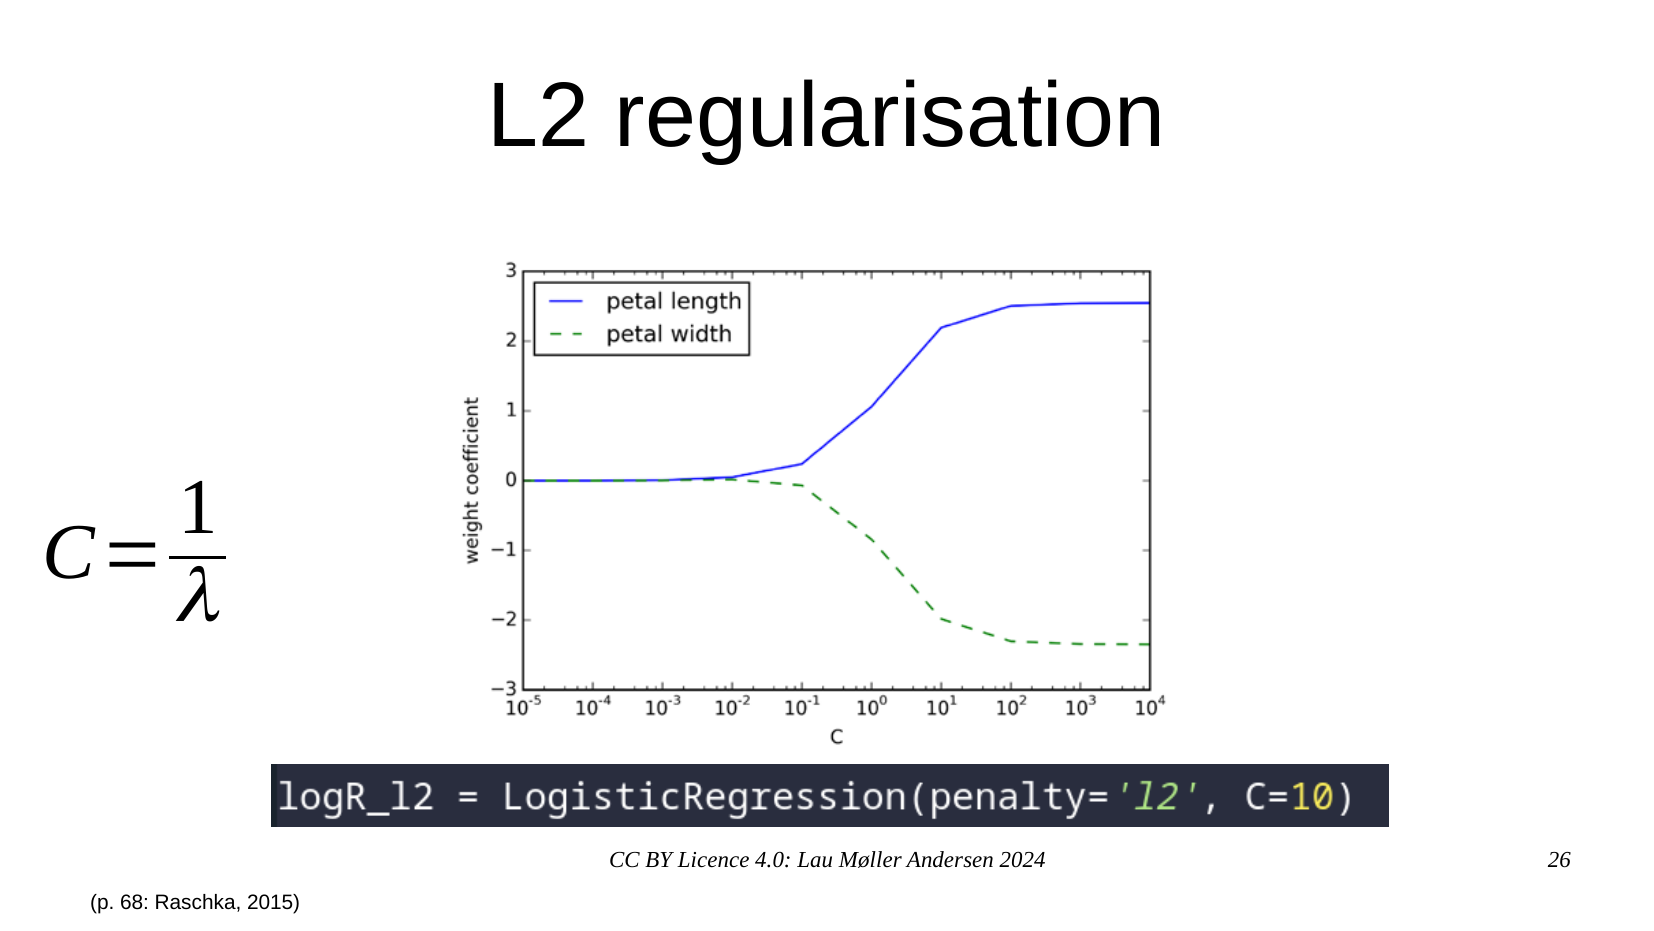

# L2 regularisation
CC BY Licence 4.0: Lau Møller Andersen 2024
26
(p. 68: Raschka, 2015)